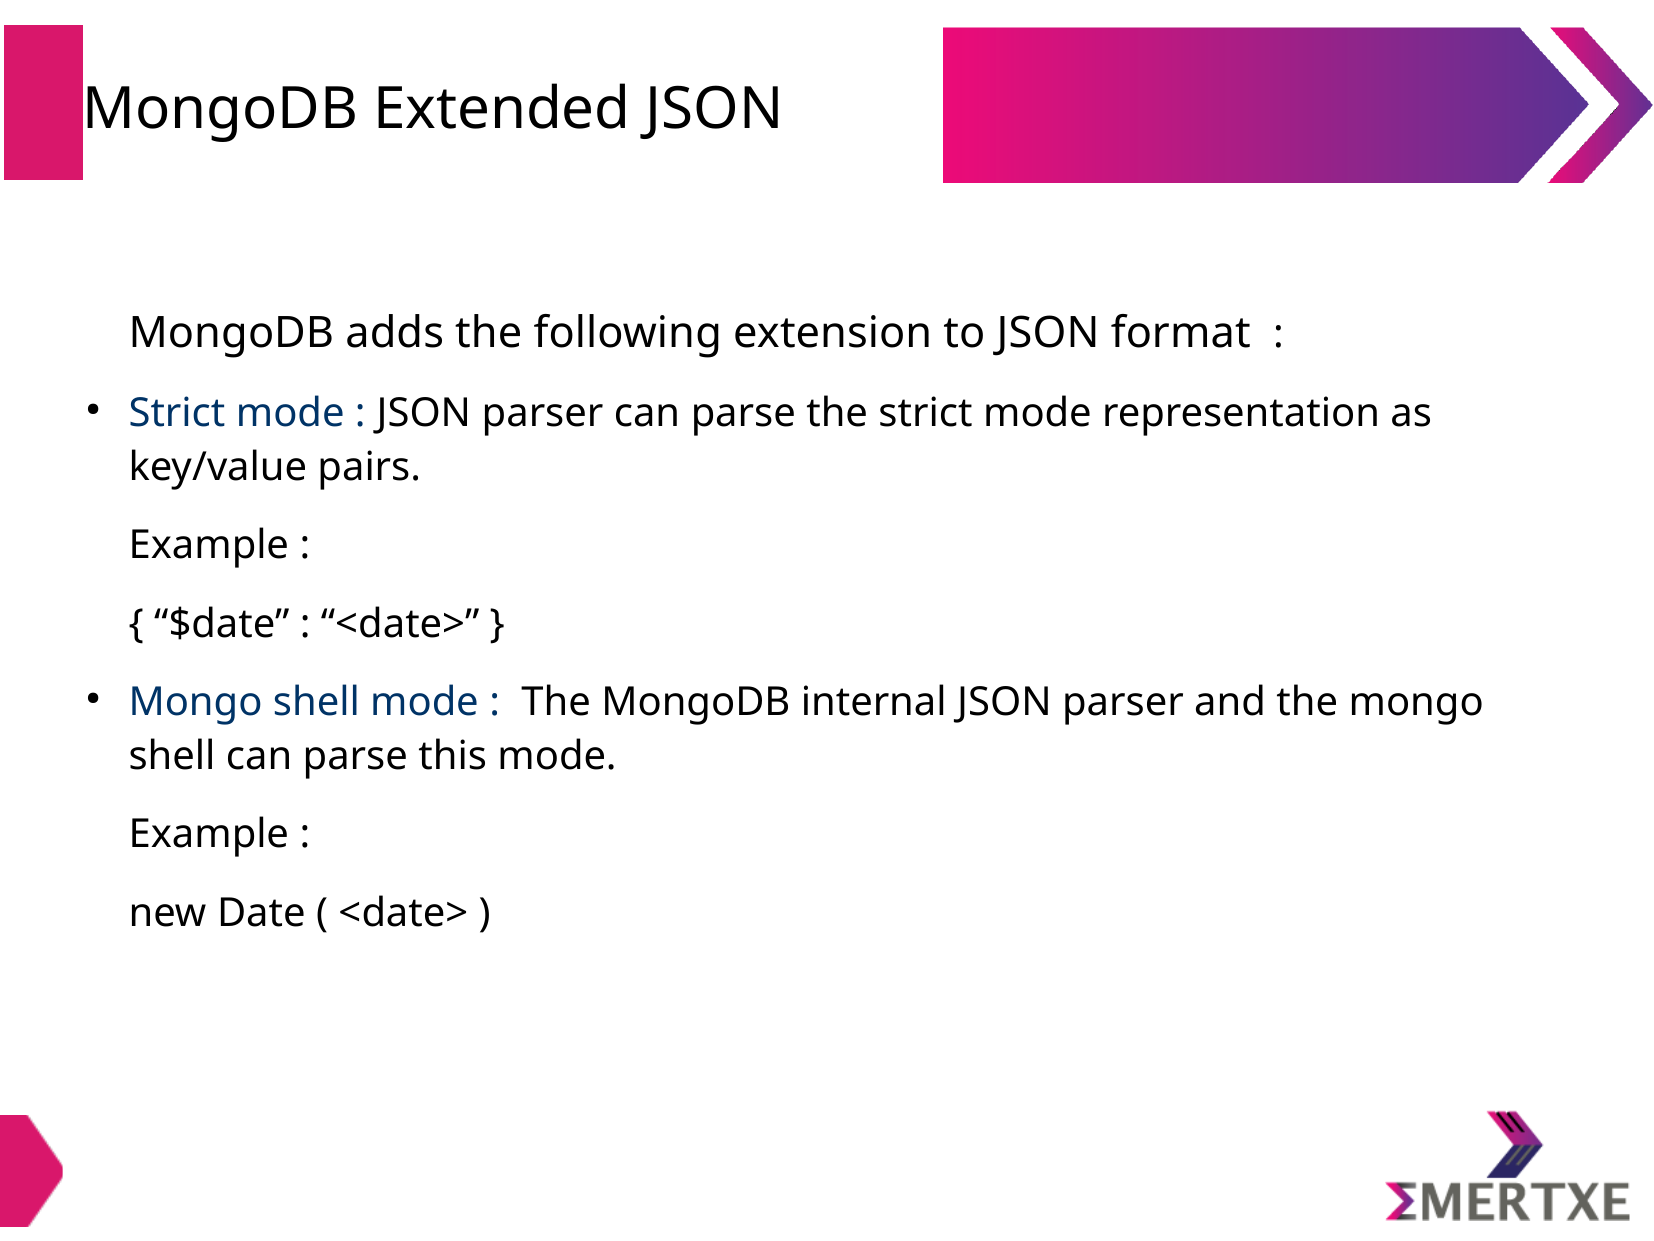

# MongoDB Extended JSON
MongoDB adds the following extension to JSON format :
Strict mode : JSON parser can parse the strict mode representation as key/value pairs.
Example :
{ “$date” : “<date>” }
Mongo shell mode : The MongoDB internal JSON parser and the mongo shell can parse this mode.
Example :
new Date ( <date> )